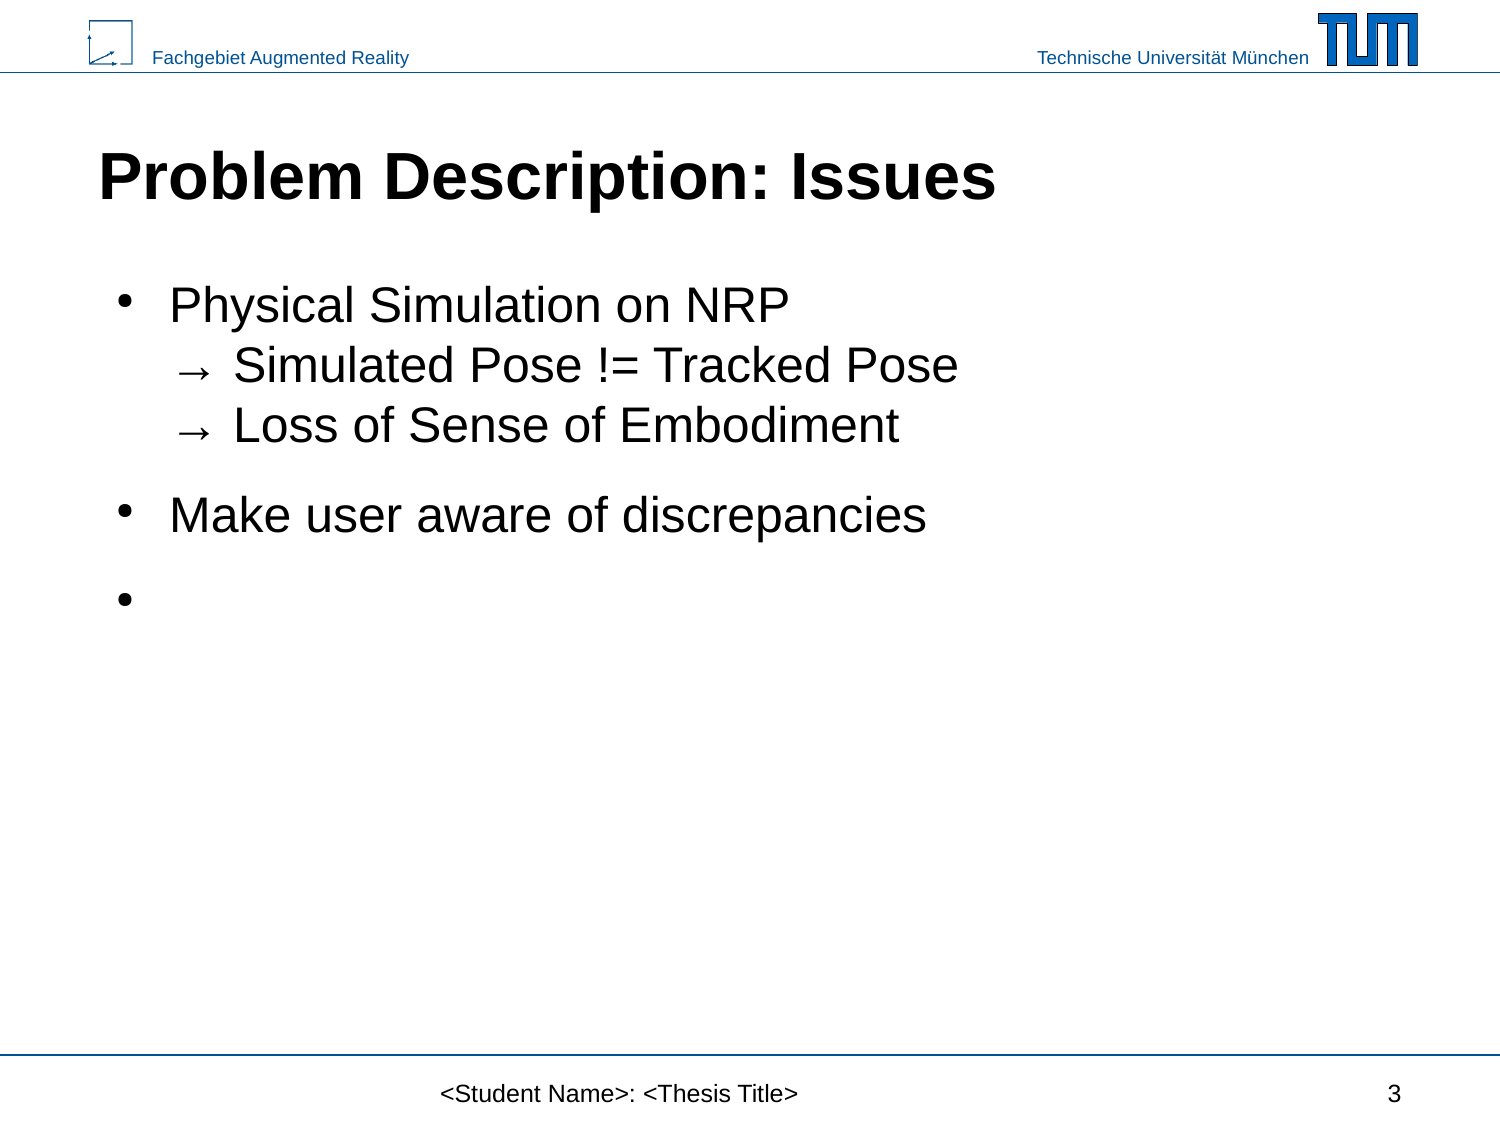

# Problem Description: Issues
Physical Simulation on NRP
→ Simulated Pose != Tracked Pose
→ Loss of Sense of Embodiment
Make user aware of discrepancies
<Student Name>: <Thesis Title>